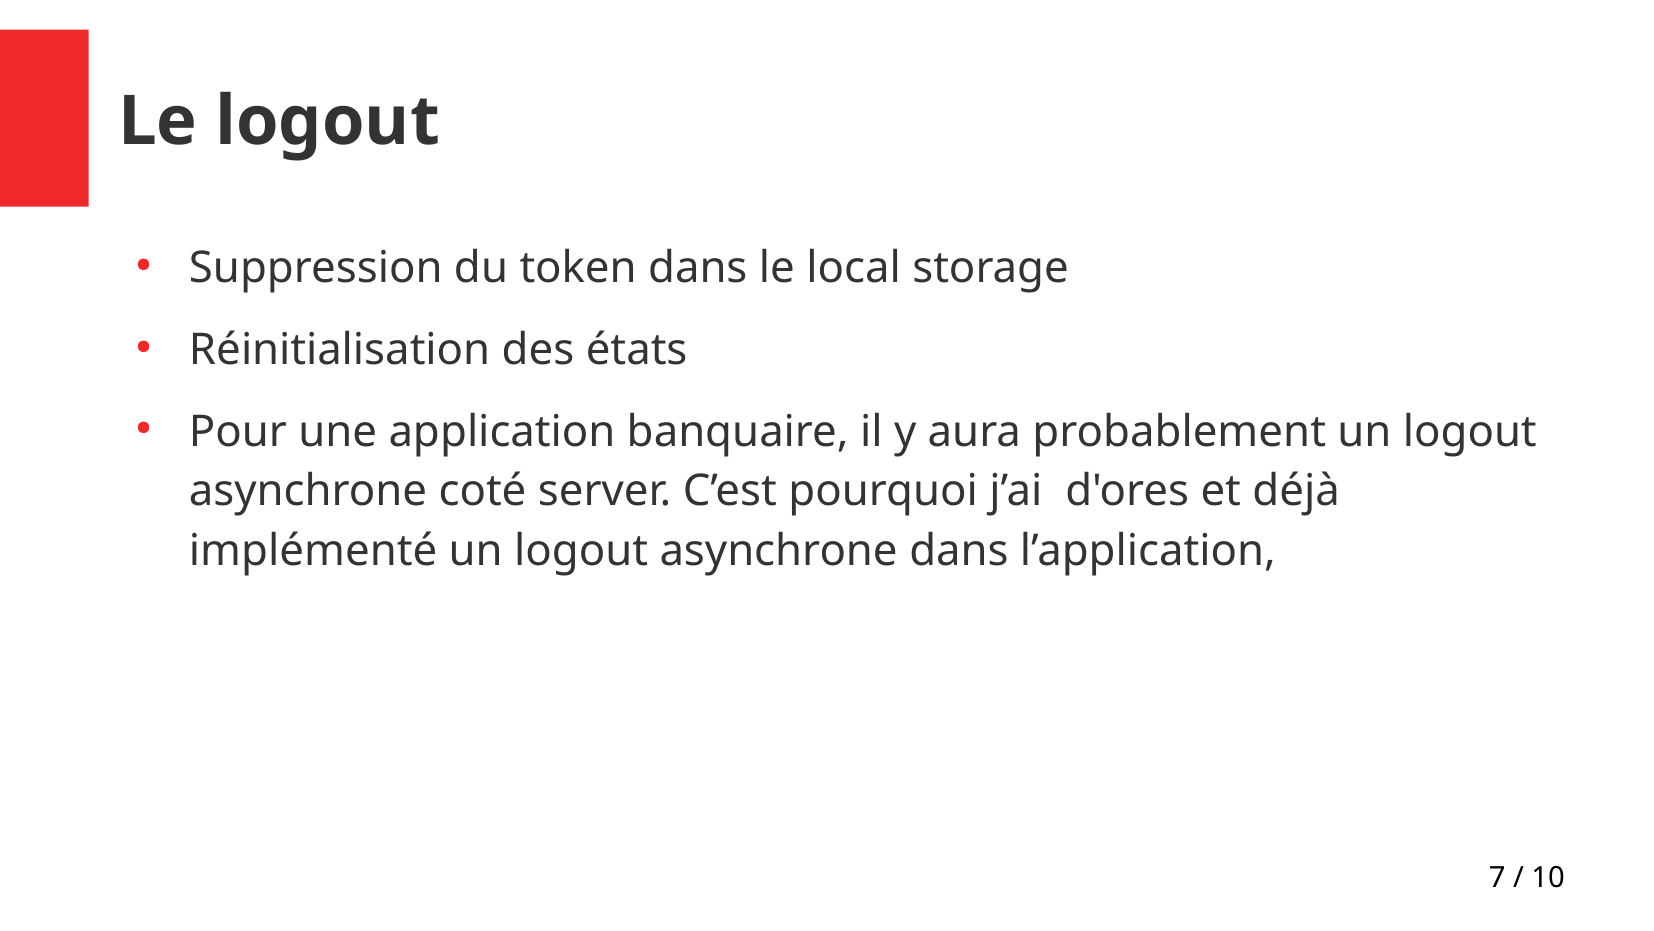

# Le logout
Suppression du token dans le local storage
Réinitialisation des états
Pour une application banquaire, il y aura probablement un logout asynchrone coté server. C’est pourquoi j’ai d'ores et déjà implémenté un logout asynchrone dans l’application,
7